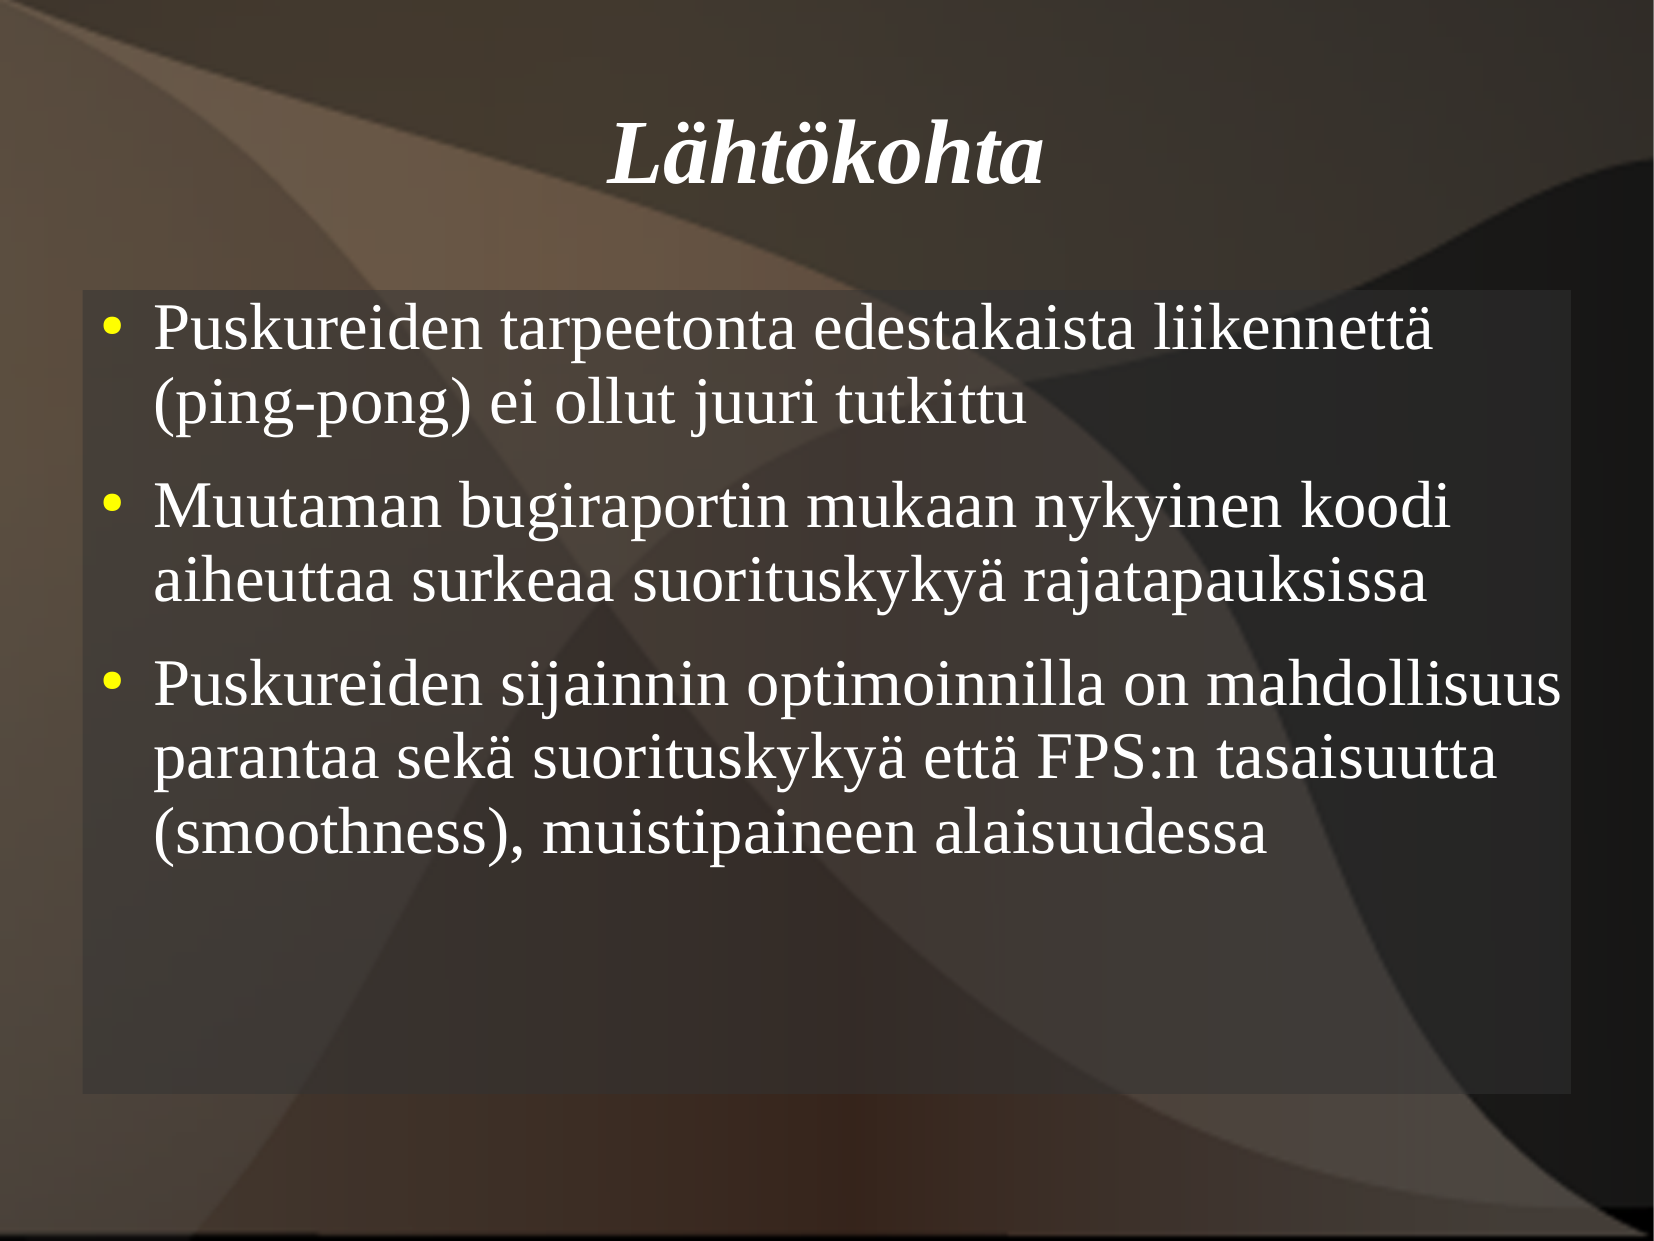

# Lähtökohta
Puskureiden tarpeetonta edestakaista liikennettä (ping-pong) ei ollut juuri tutkittu
Muutaman bugiraportin mukaan nykyinen koodi aiheuttaa surkeaa suorituskykyä rajatapauksissa
Puskureiden sijainnin optimoinnilla on mahdollisuus parantaa sekä suorituskykyä että FPS:n tasaisuutta (smoothness), muistipaineen alaisuudessa